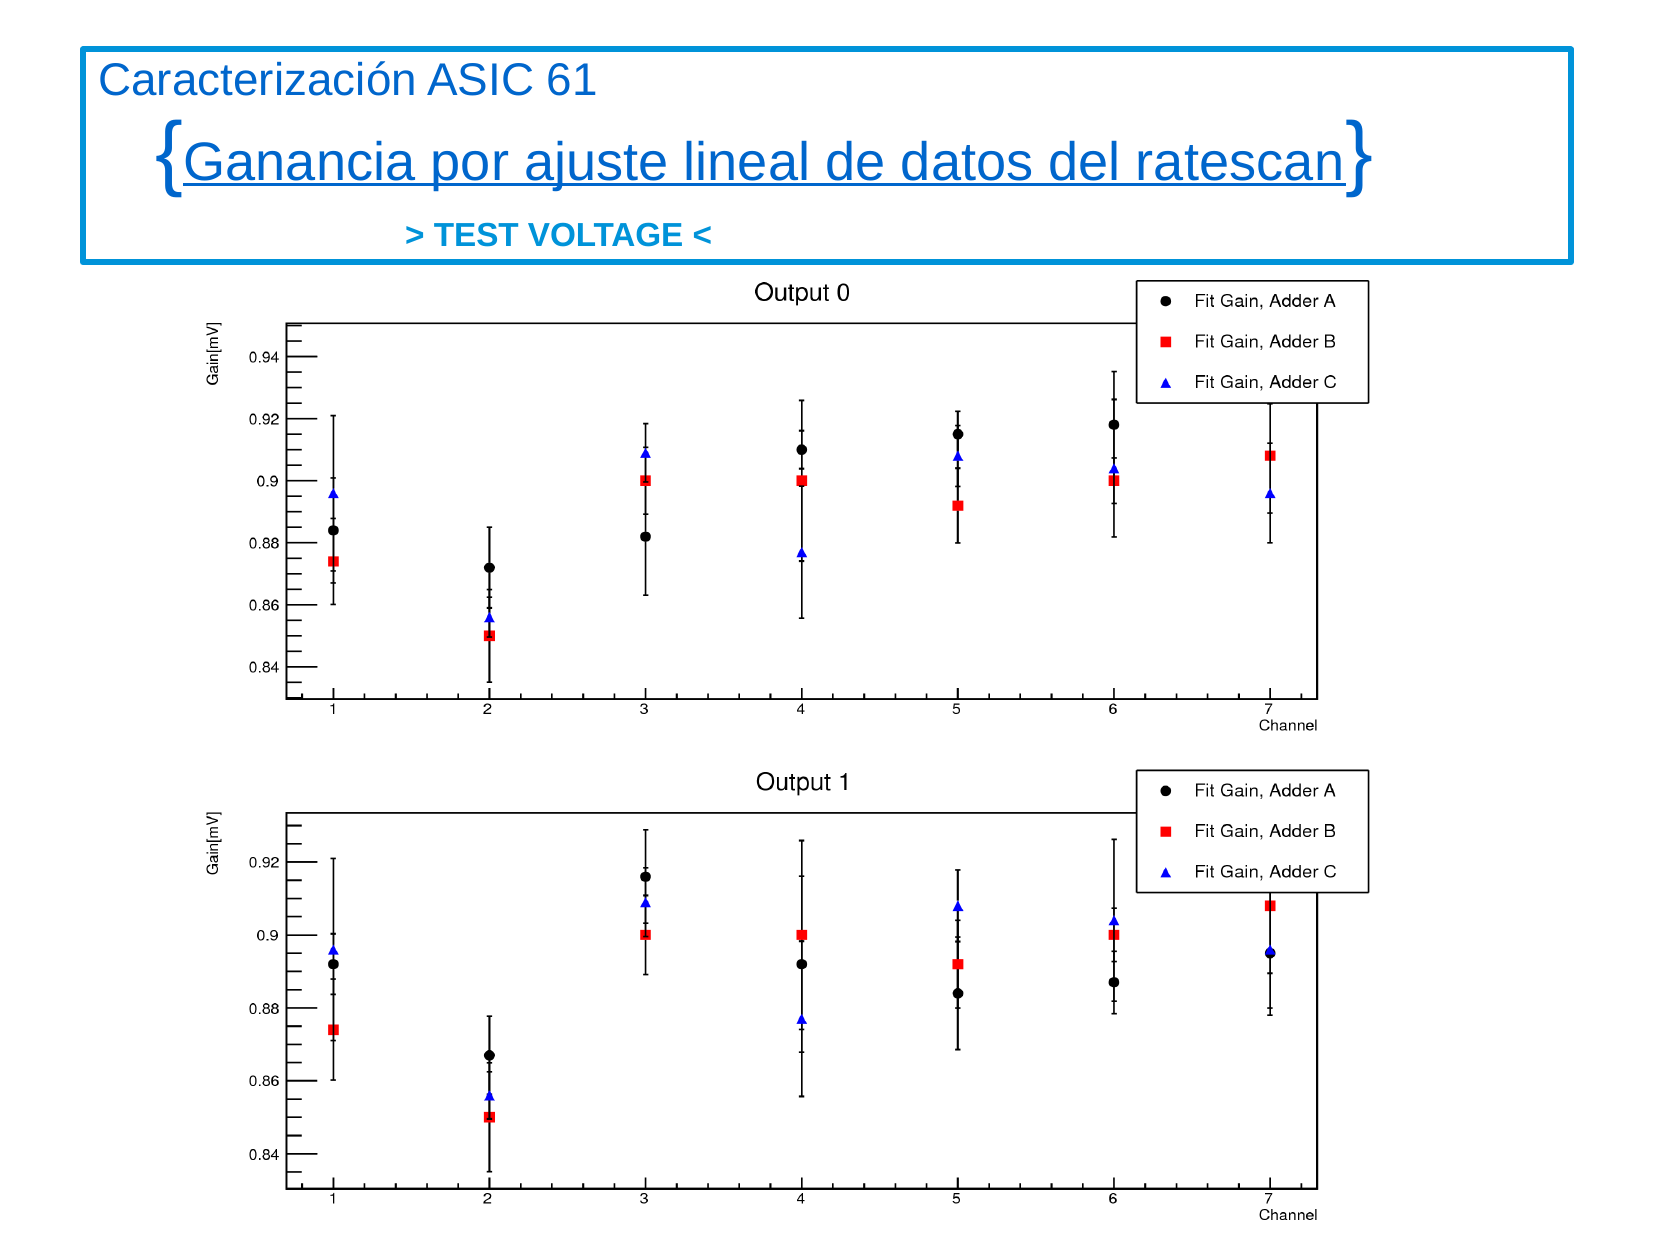

# Caracterización ASIC 61 {Ganancia por ajuste lineal de datos del ratescan} > TEST VOLTAGE <